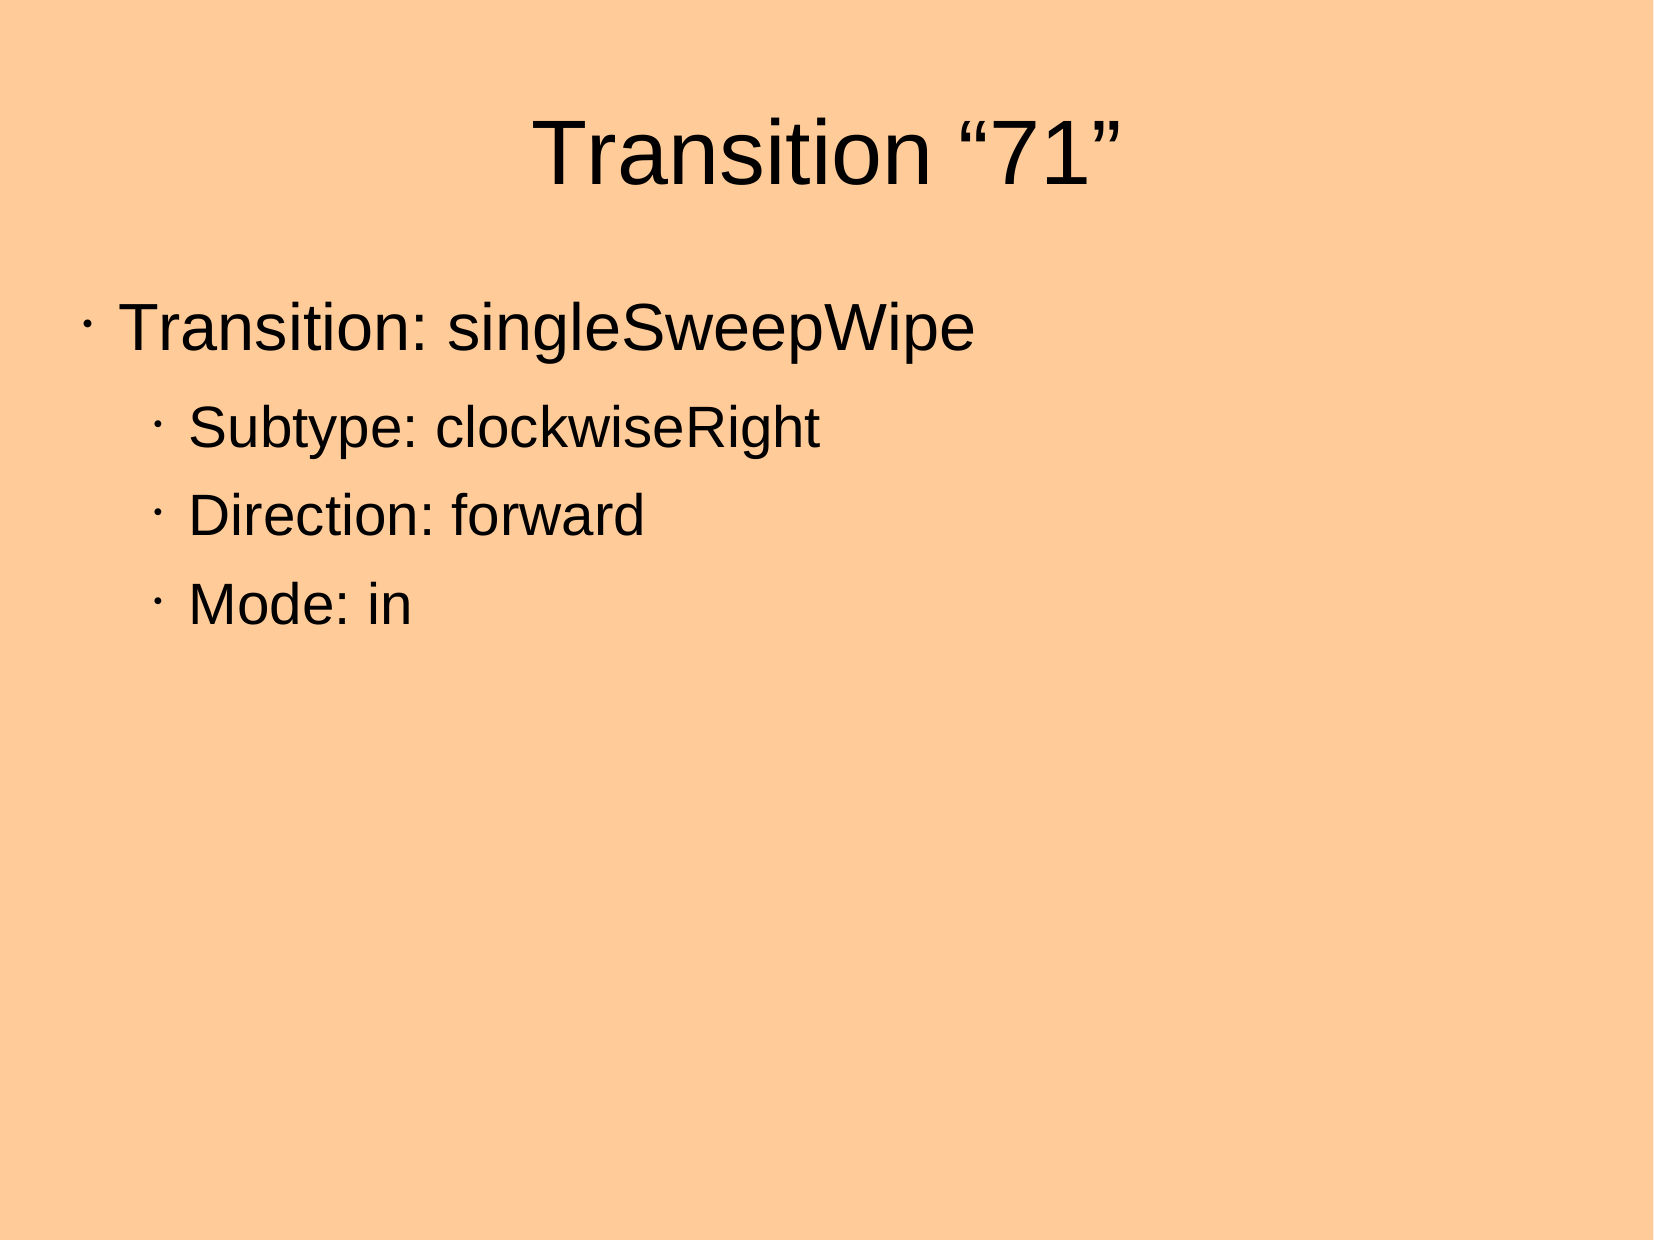

# Transition “71”
Transition: singleSweepWipe
Subtype: clockwiseRight
Direction: forward
Mode: in